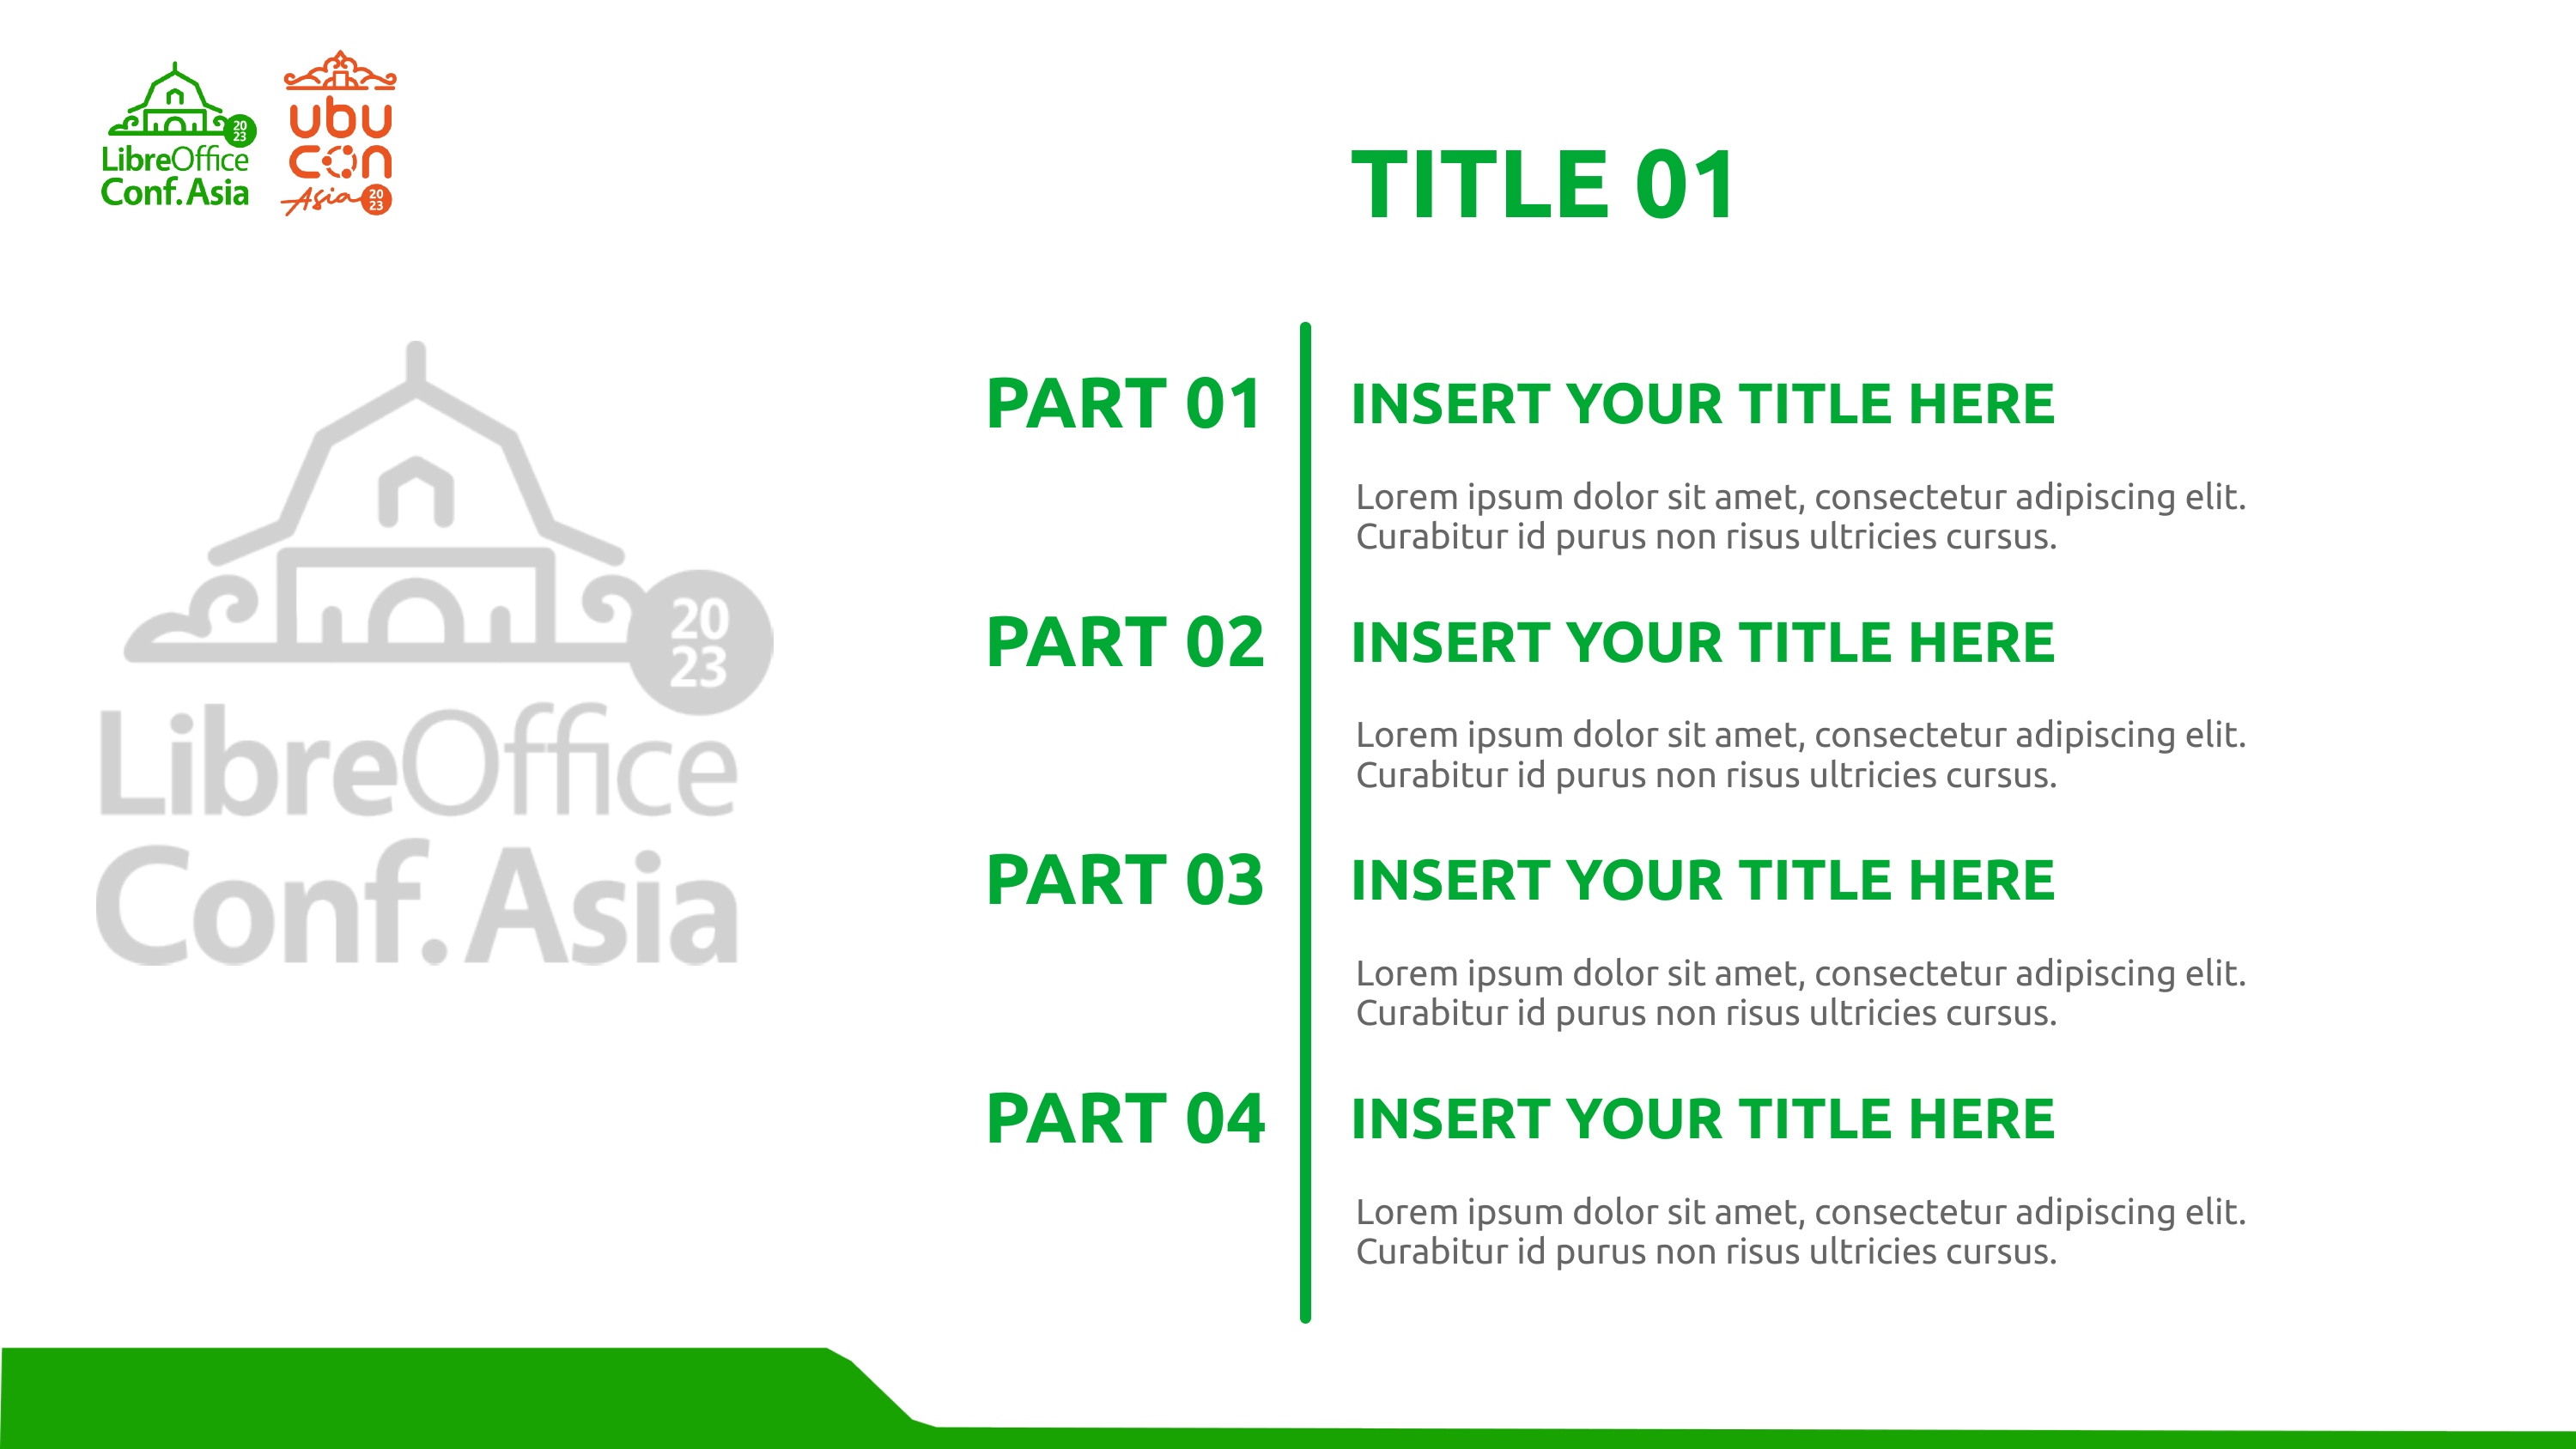

TITLE 01
PART 01
INSERT YOUR TITLE HERE
# Lorem ipsum dolor sit amet, consectetur adipiscing elit. Curabitur id purus non risus ultricies cursus.
PART 02
INSERT YOUR TITLE HERE
Lorem ipsum dolor sit amet, consectetur adipiscing elit. Curabitur id purus non risus ultricies cursus.
PART 03
INSERT YOUR TITLE HERE
Lorem ipsum dolor sit amet, consectetur adipiscing elit. Curabitur id purus non risus ultricies cursus.
PART 04
INSERT YOUR TITLE HERE
Lorem ipsum dolor sit amet, consectetur adipiscing elit. Curabitur id purus non risus ultricies cursus.